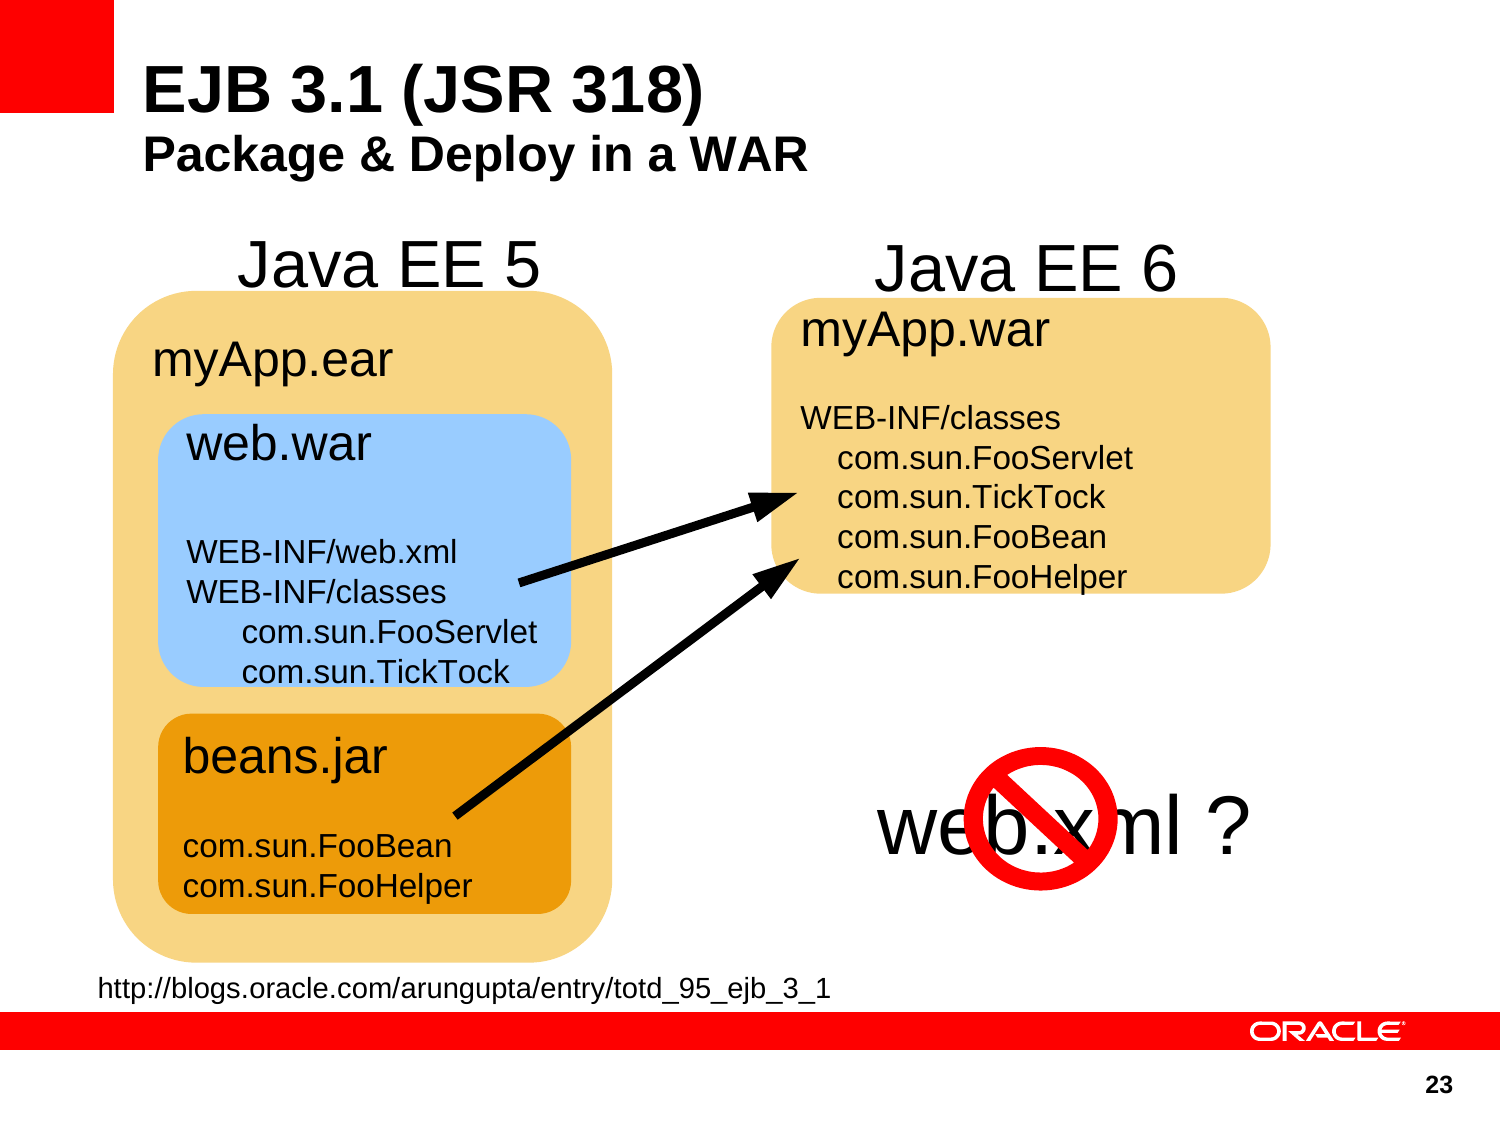

# EJB 3.1 (JSR 318) Package & Deploy in a WAR
Java EE 5
Java EE 6
myApp.ear
myApp.war
WEB-INF/classes
 com.sun.FooServlet
 com.sun.TickTock
 com.sun.FooBean
 com.sun.FooHelper
web.war
WEB-INF/web.xml
WEB-INF/classes
 com.sun.FooServlet
 com.sun.TickTock
beans.jar
com.sun.FooBean
com.sun.FooHelper
web.xml ?
http://blogs.oracle.com/arungupta/entry/totd_95_ejb_3_1